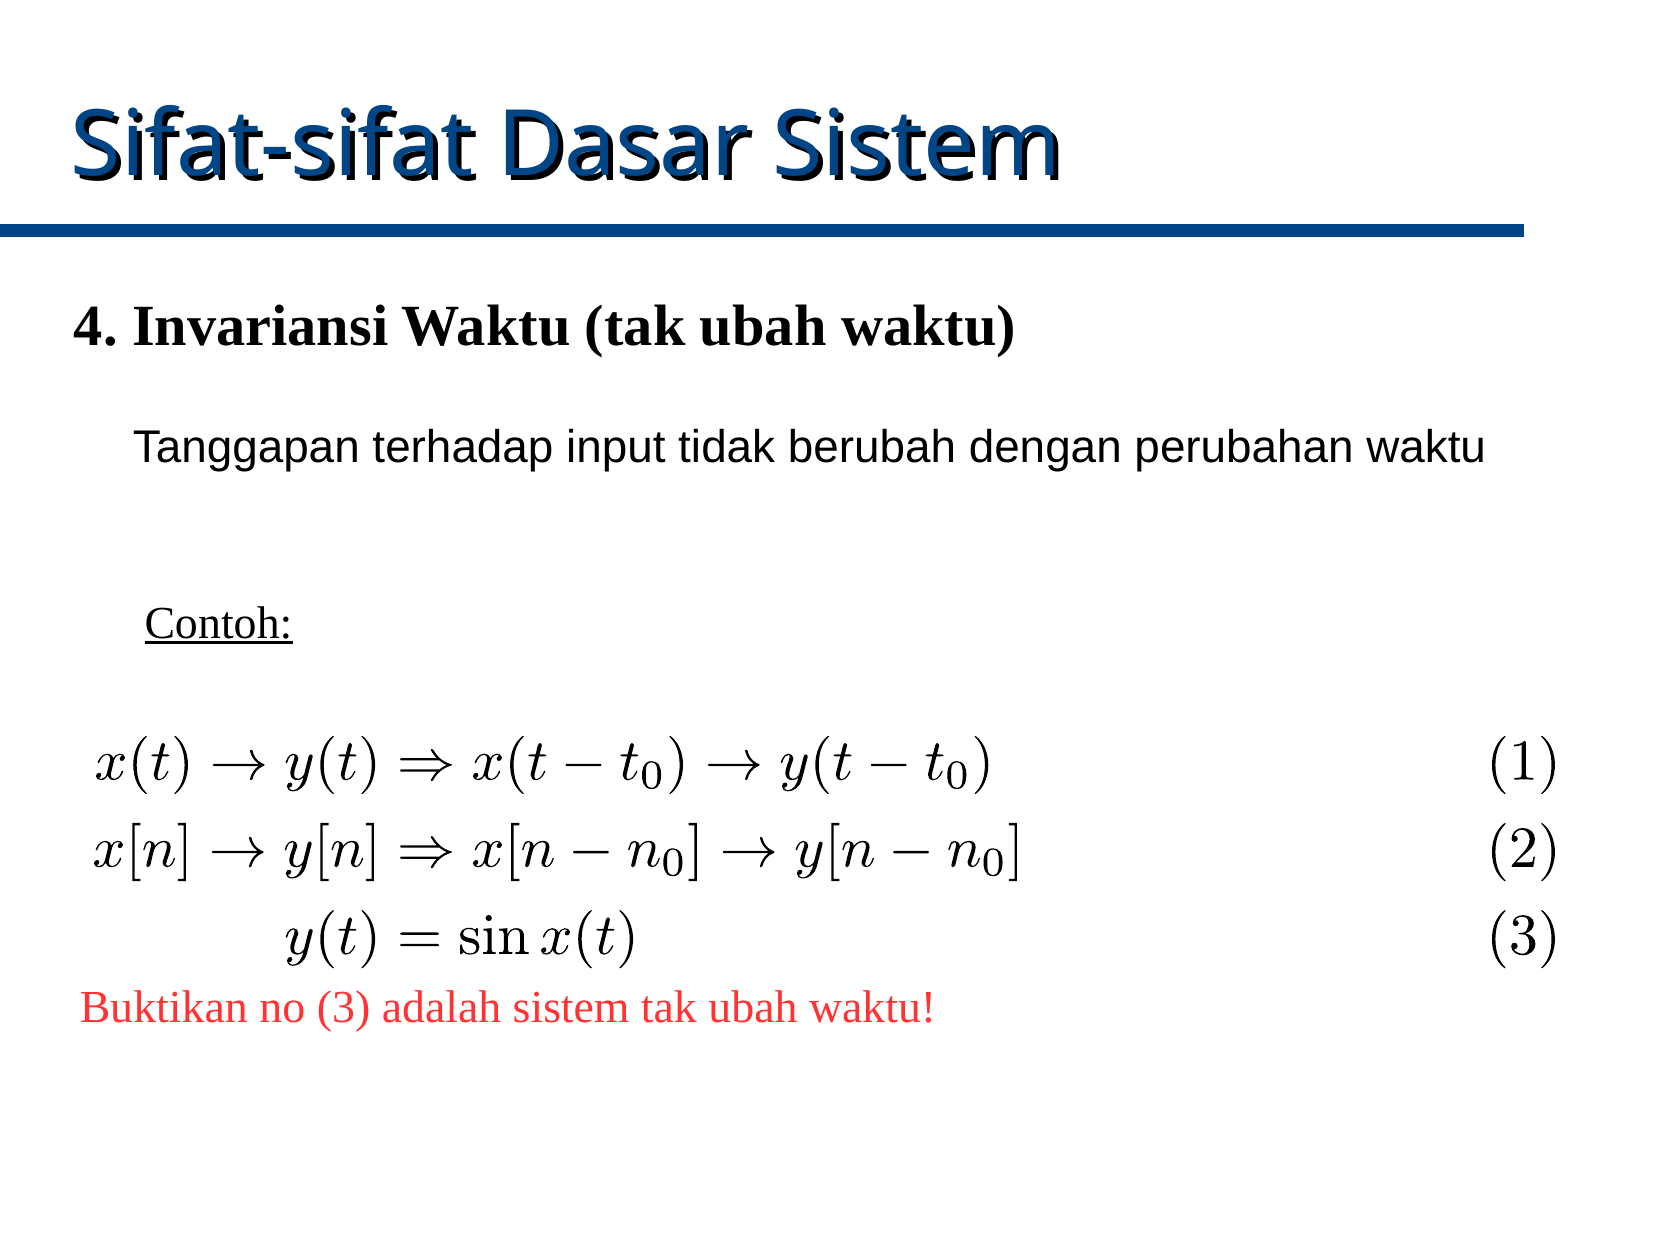

# Sifat-sifat Dasar Sistem
4. Invariansi Waktu (tak ubah waktu)
Tanggapan terhadap input tidak berubah dengan perubahan waktu
Contoh:
Buktikan no (3) adalah sistem tak ubah waktu!